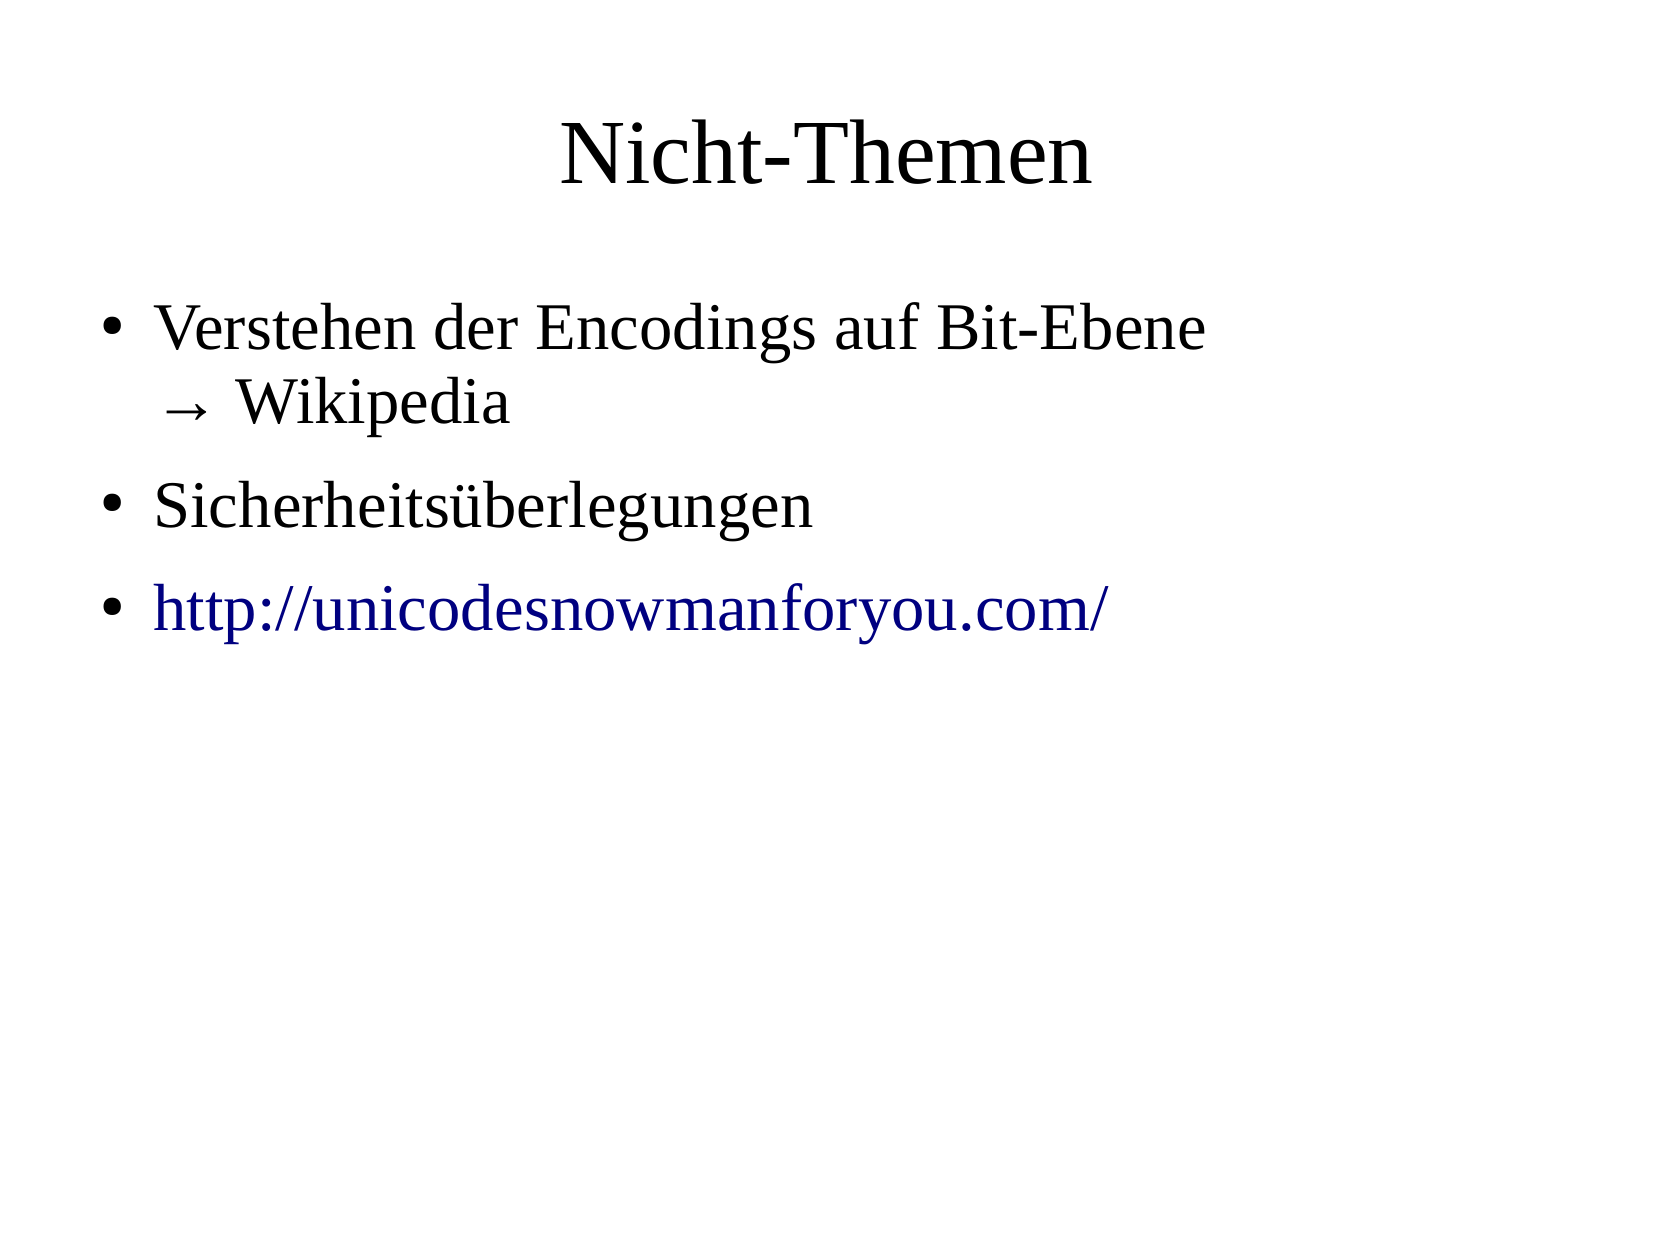

# Nicht-Themen
Verstehen der Encodings auf Bit-Ebene
→ Wikipedia
Sicherheitsüberlegungen
http://unicodesnowmanforyou.com/